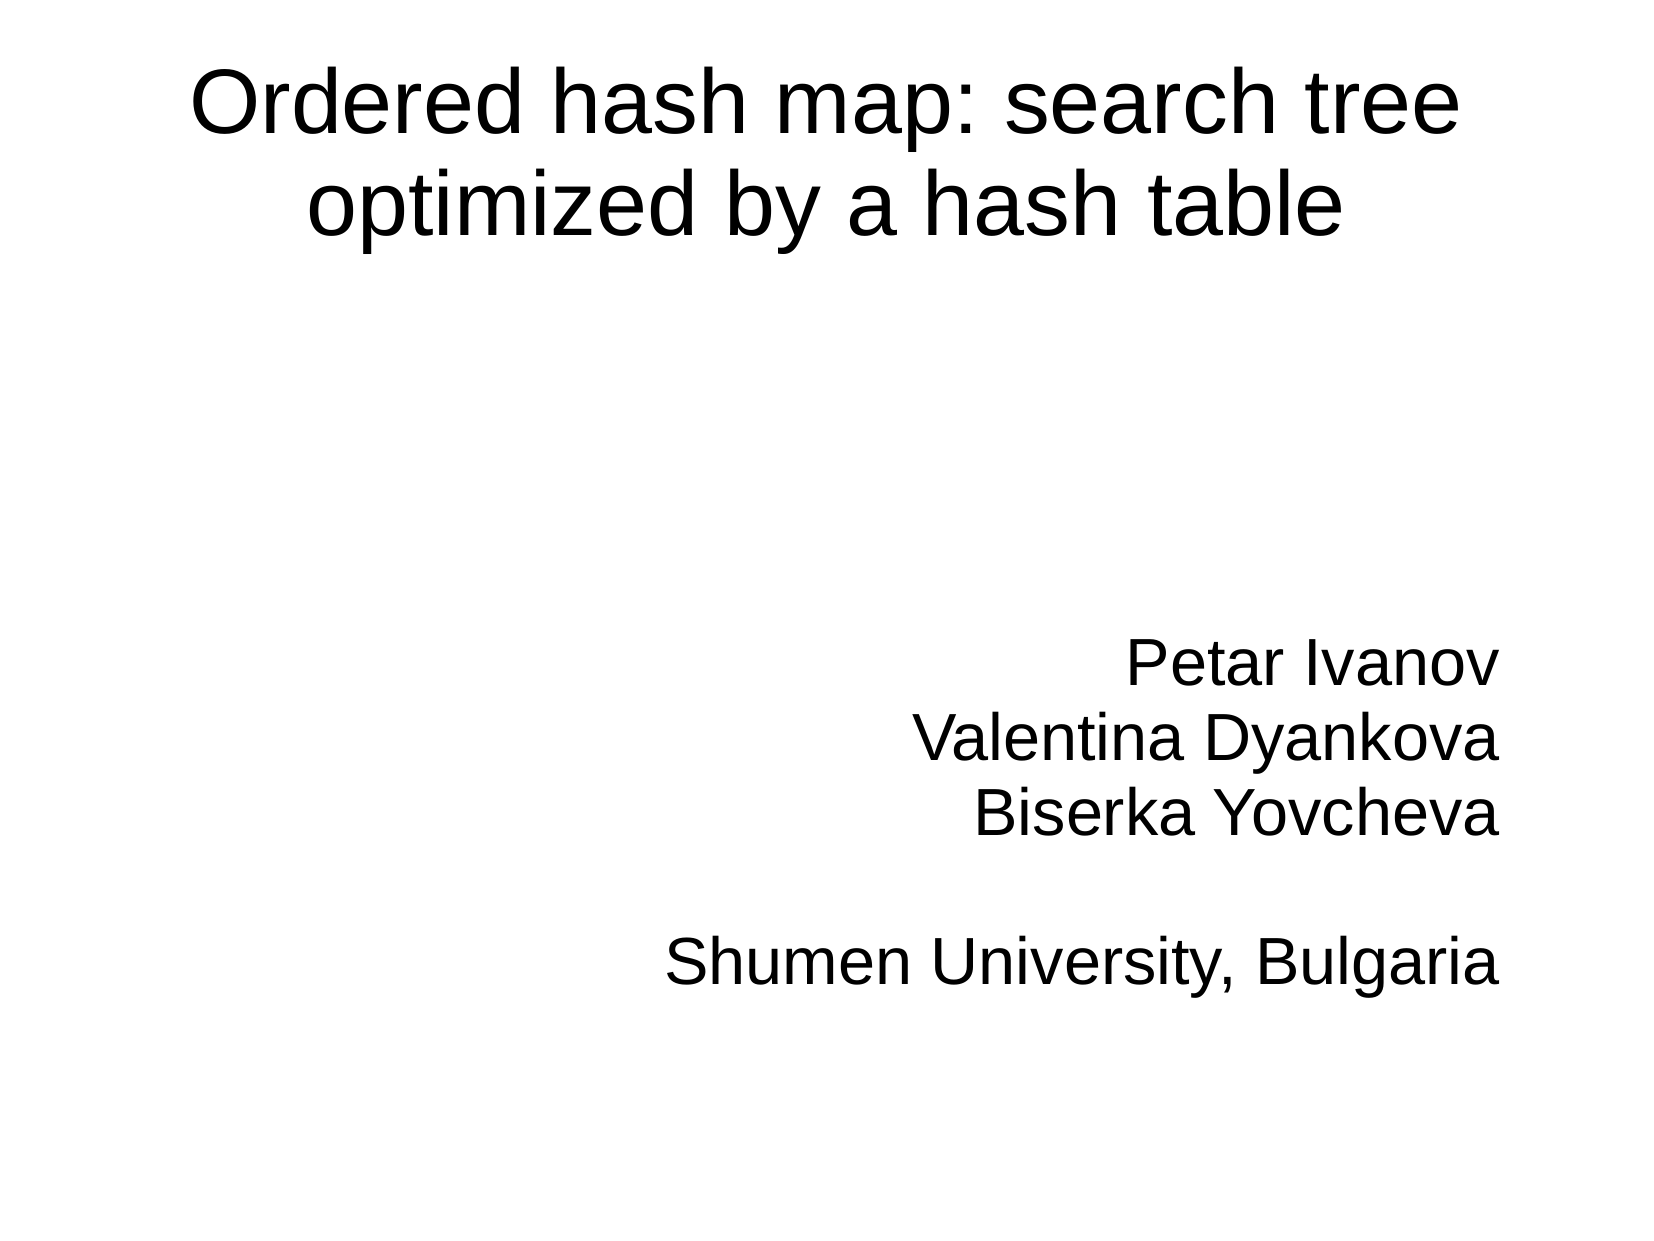

# Ordered hash map: search tree optimized by a hash table
Petar Ivanov
Valentina Dyankova
Biserka Yovcheva
Shumen University, Bulgaria